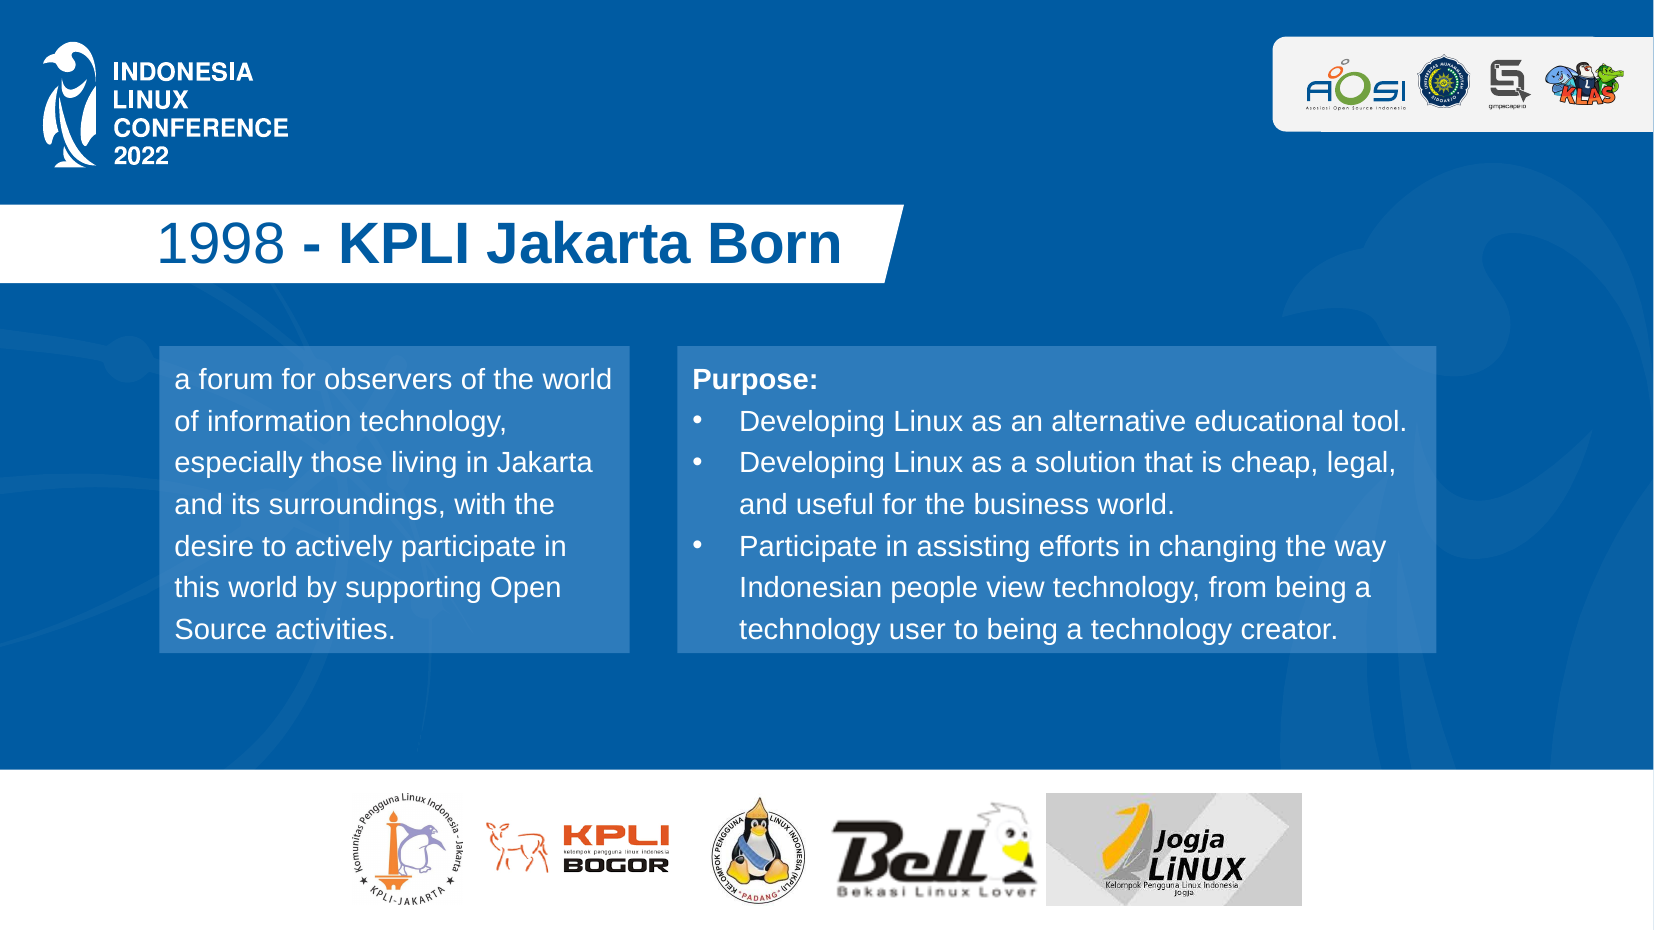

1998 - KPLI Jakarta Born
a forum for observers of the world of information technology, especially those living in Jakarta and its surroundings, with the desire to actively participate in this world by supporting Open Source activities.
Purpose:
Developing Linux as an alternative educational tool.
Developing Linux as a solution that is cheap, legal, and useful for the business world.
Participate in assisting efforts in changing the way Indonesian people view technology, from being a technology user to being a technology creator.